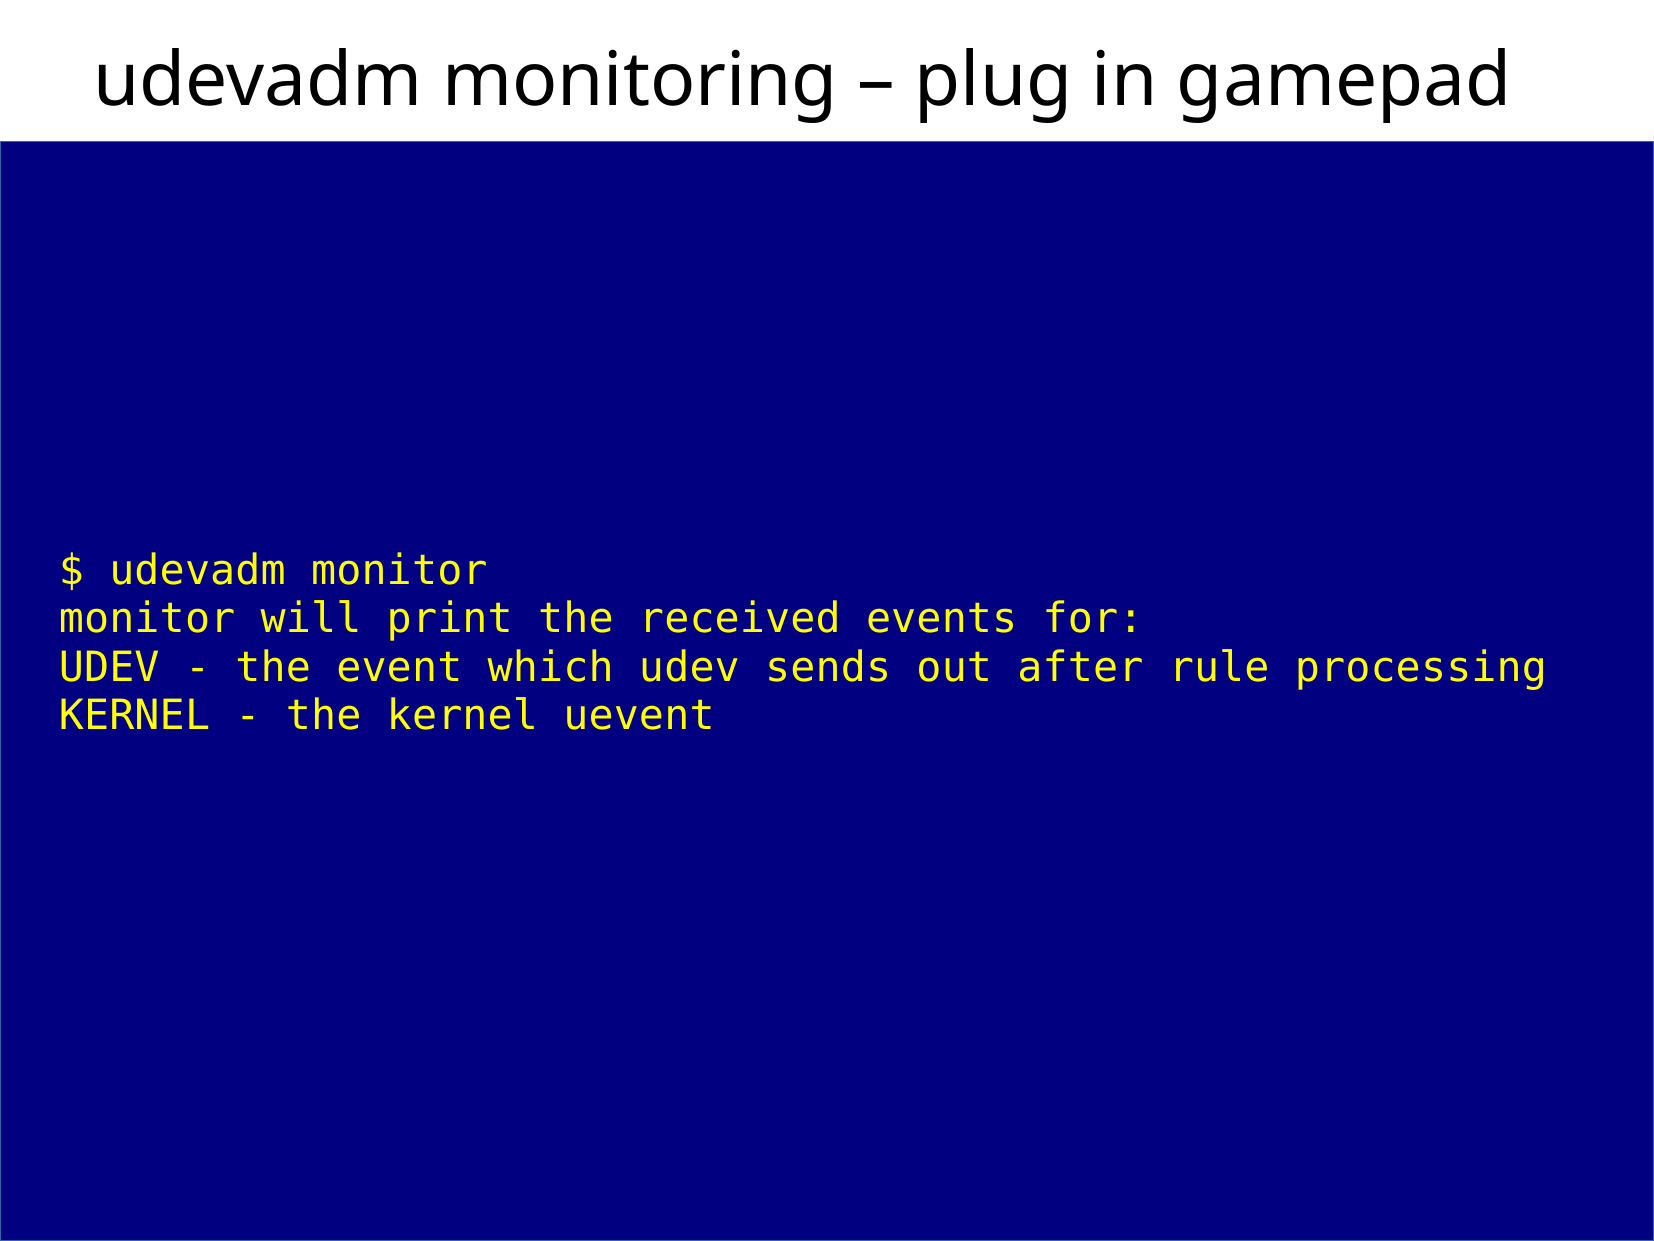

# udevadm monitoring – plug in gamepad
$ udevadm monitor
monitor will print the received events for:
UDEV - the event which udev sends out after rule processing
KERNEL - the kernel uevent